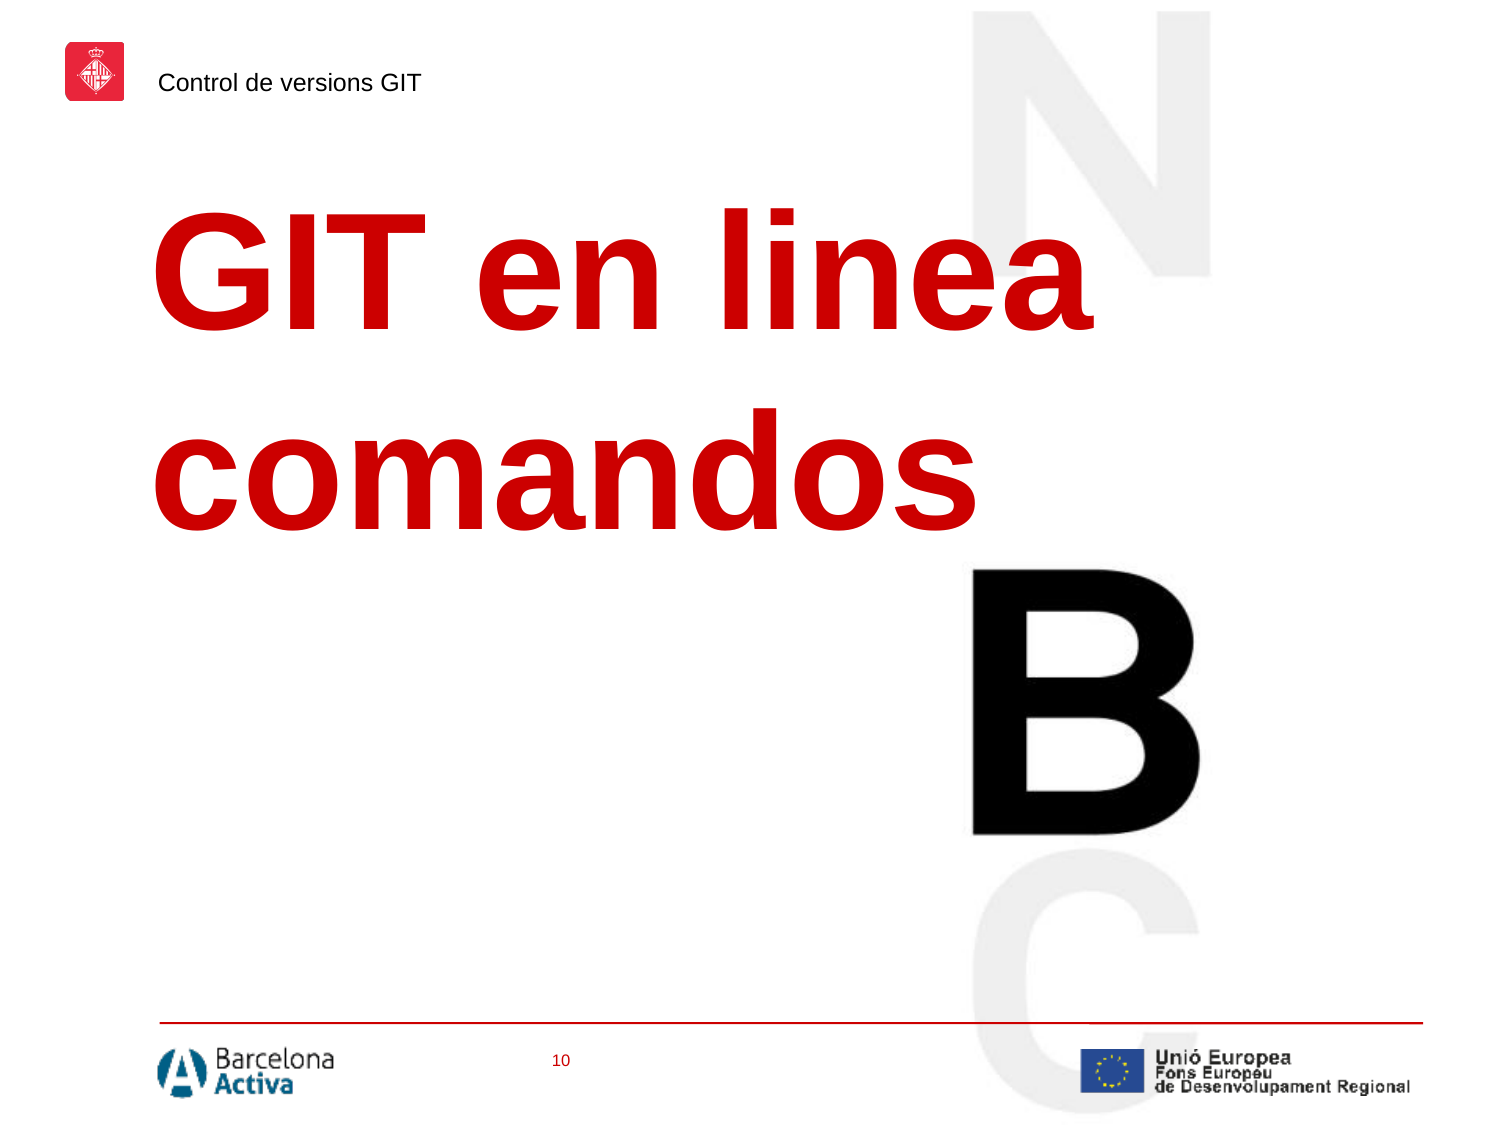

Control de versions GIT
GIT en linea comandos